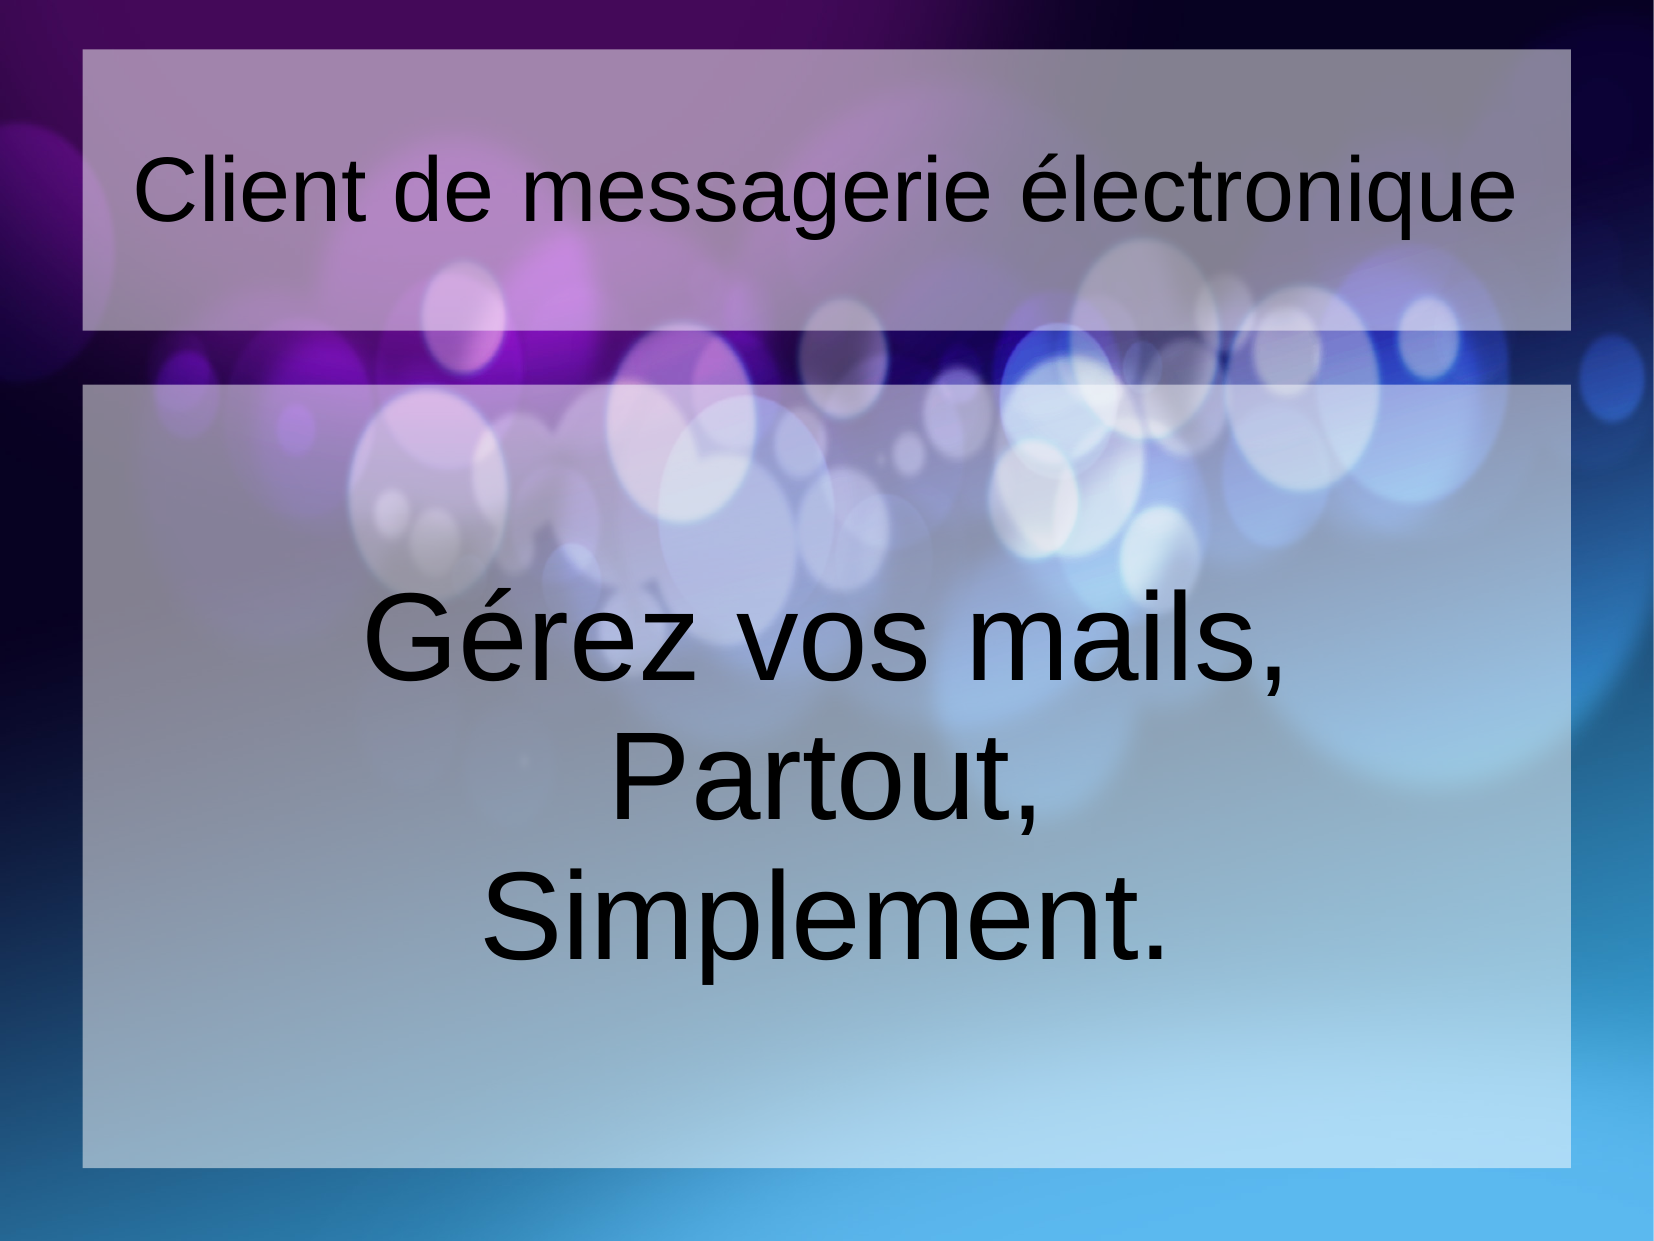

# Client de messagerie électronique
Gérez vos mails,
Partout,
Simplement.